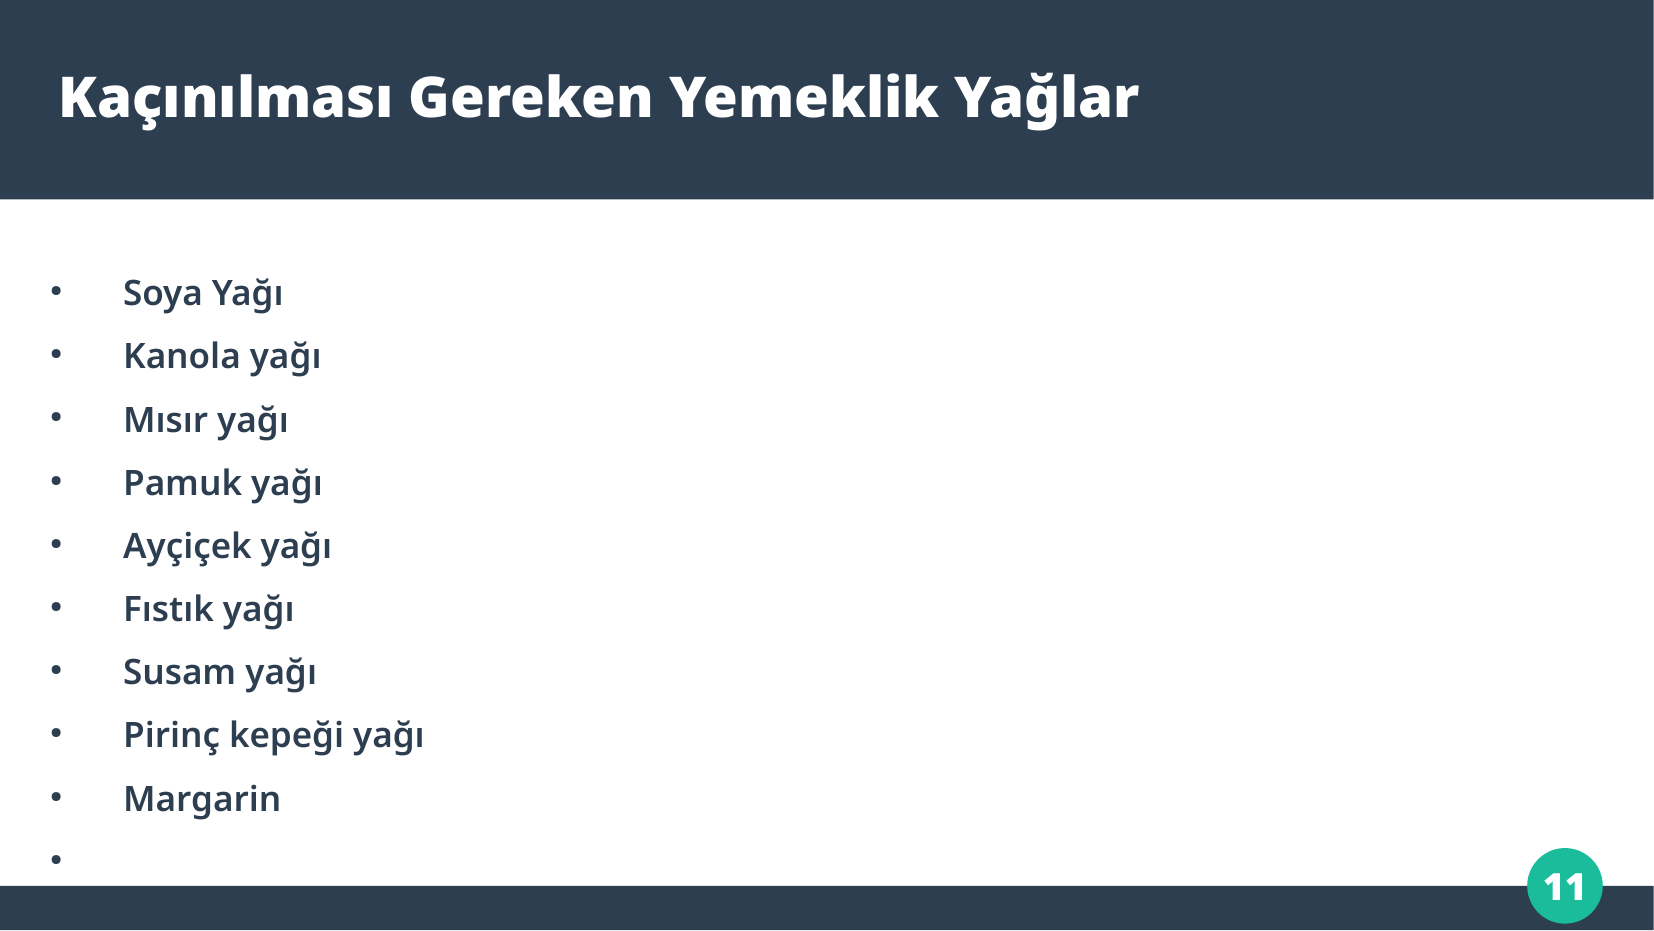

# Kaçınılması Gereken Yemeklik Yağlar
 Soya Yağı
 Kanola yağı
 Mısır yağı
 Pamuk yağı
 Ayçiçek yağı
 Fıstık yağı
 Susam yağı
 Pirinç kepeği yağı
 Margarin